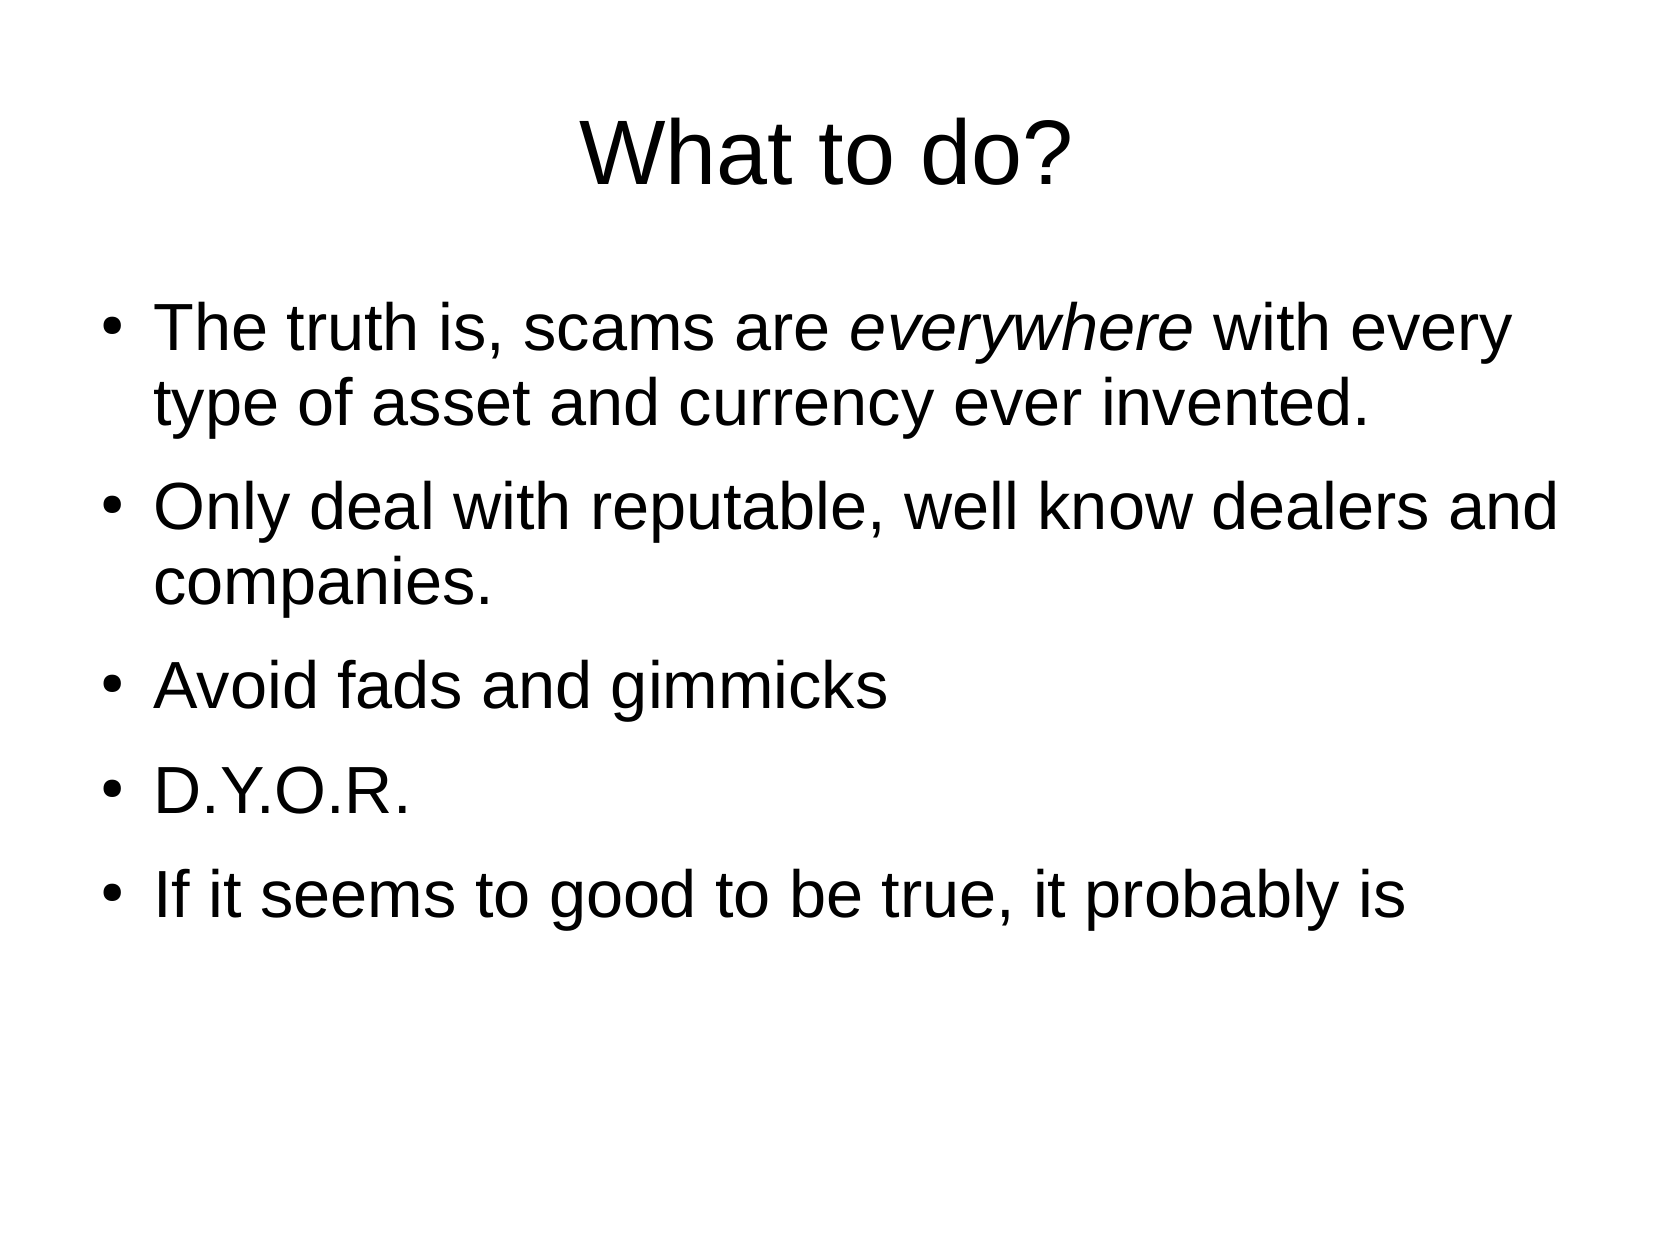

# What to do?
The truth is, scams are everywhere with every type of asset and currency ever invented.
Only deal with reputable, well know dealers and companies.
Avoid fads and gimmicks
D.Y.O.R.
If it seems to good to be true, it probably is